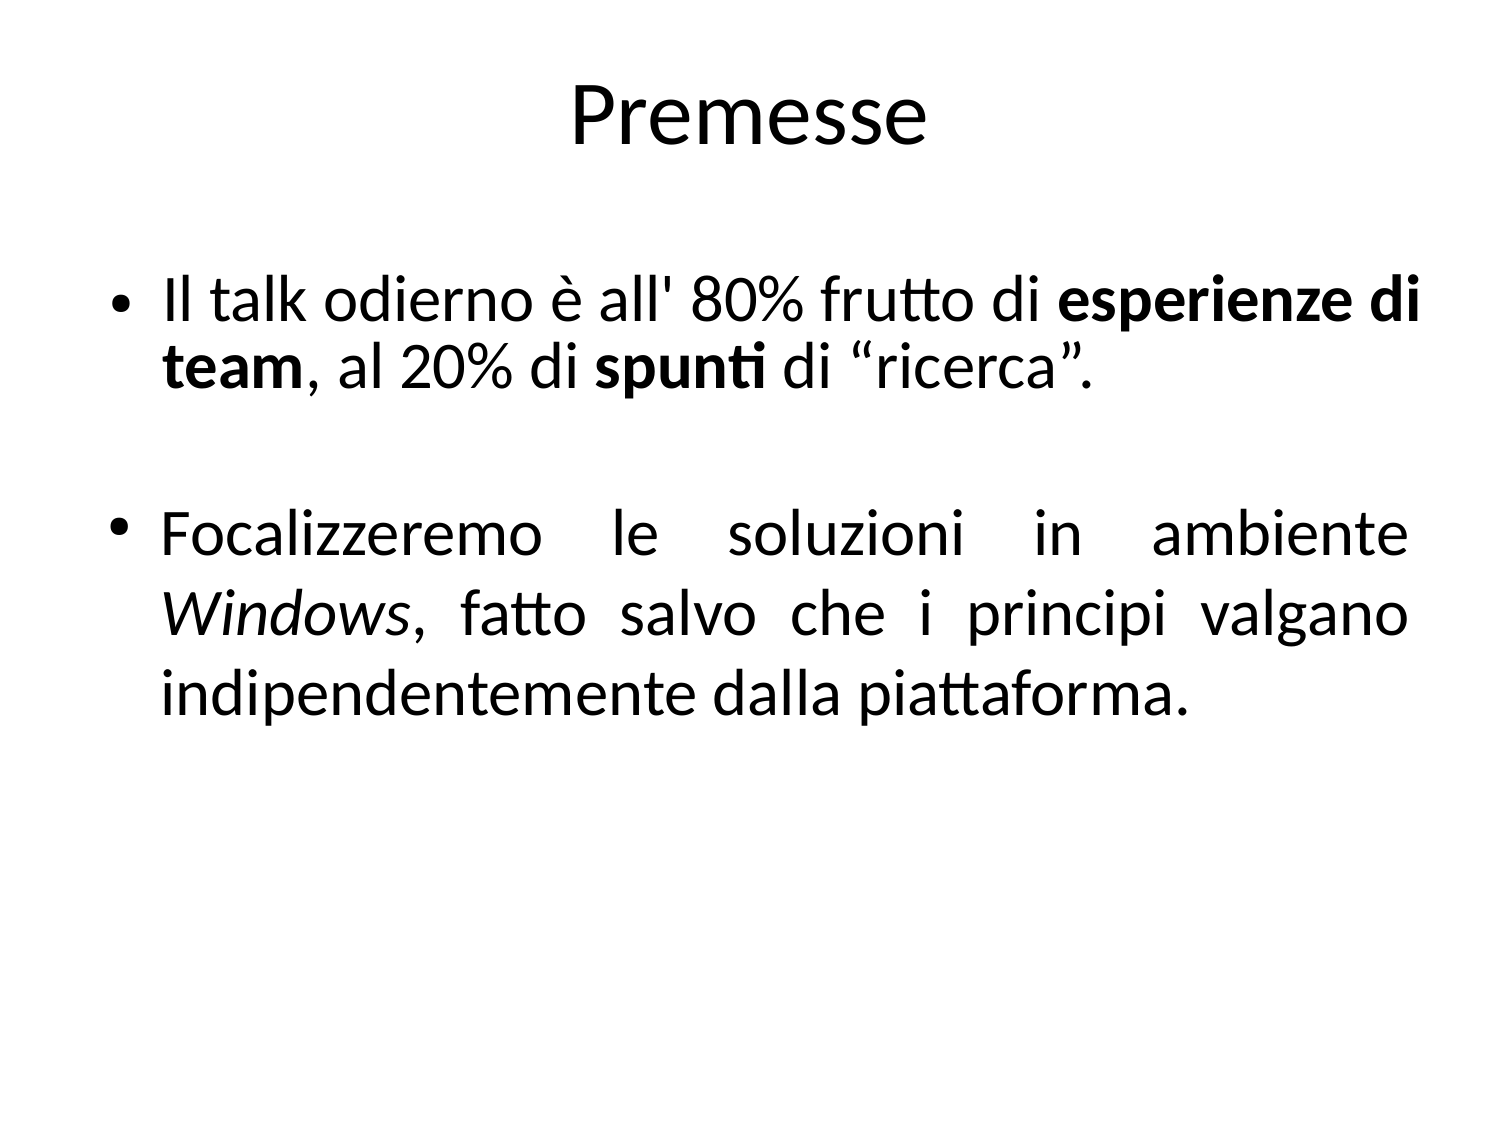

# Premesse
Focalizzeremo le soluzioni in ambiente Windows, fatto salvo che i principi valgano indipendentemente dalla piattaforma.
Il talk odierno è all' 80% frutto di esperienze di team, al 20% di spunti di “ricerca”.